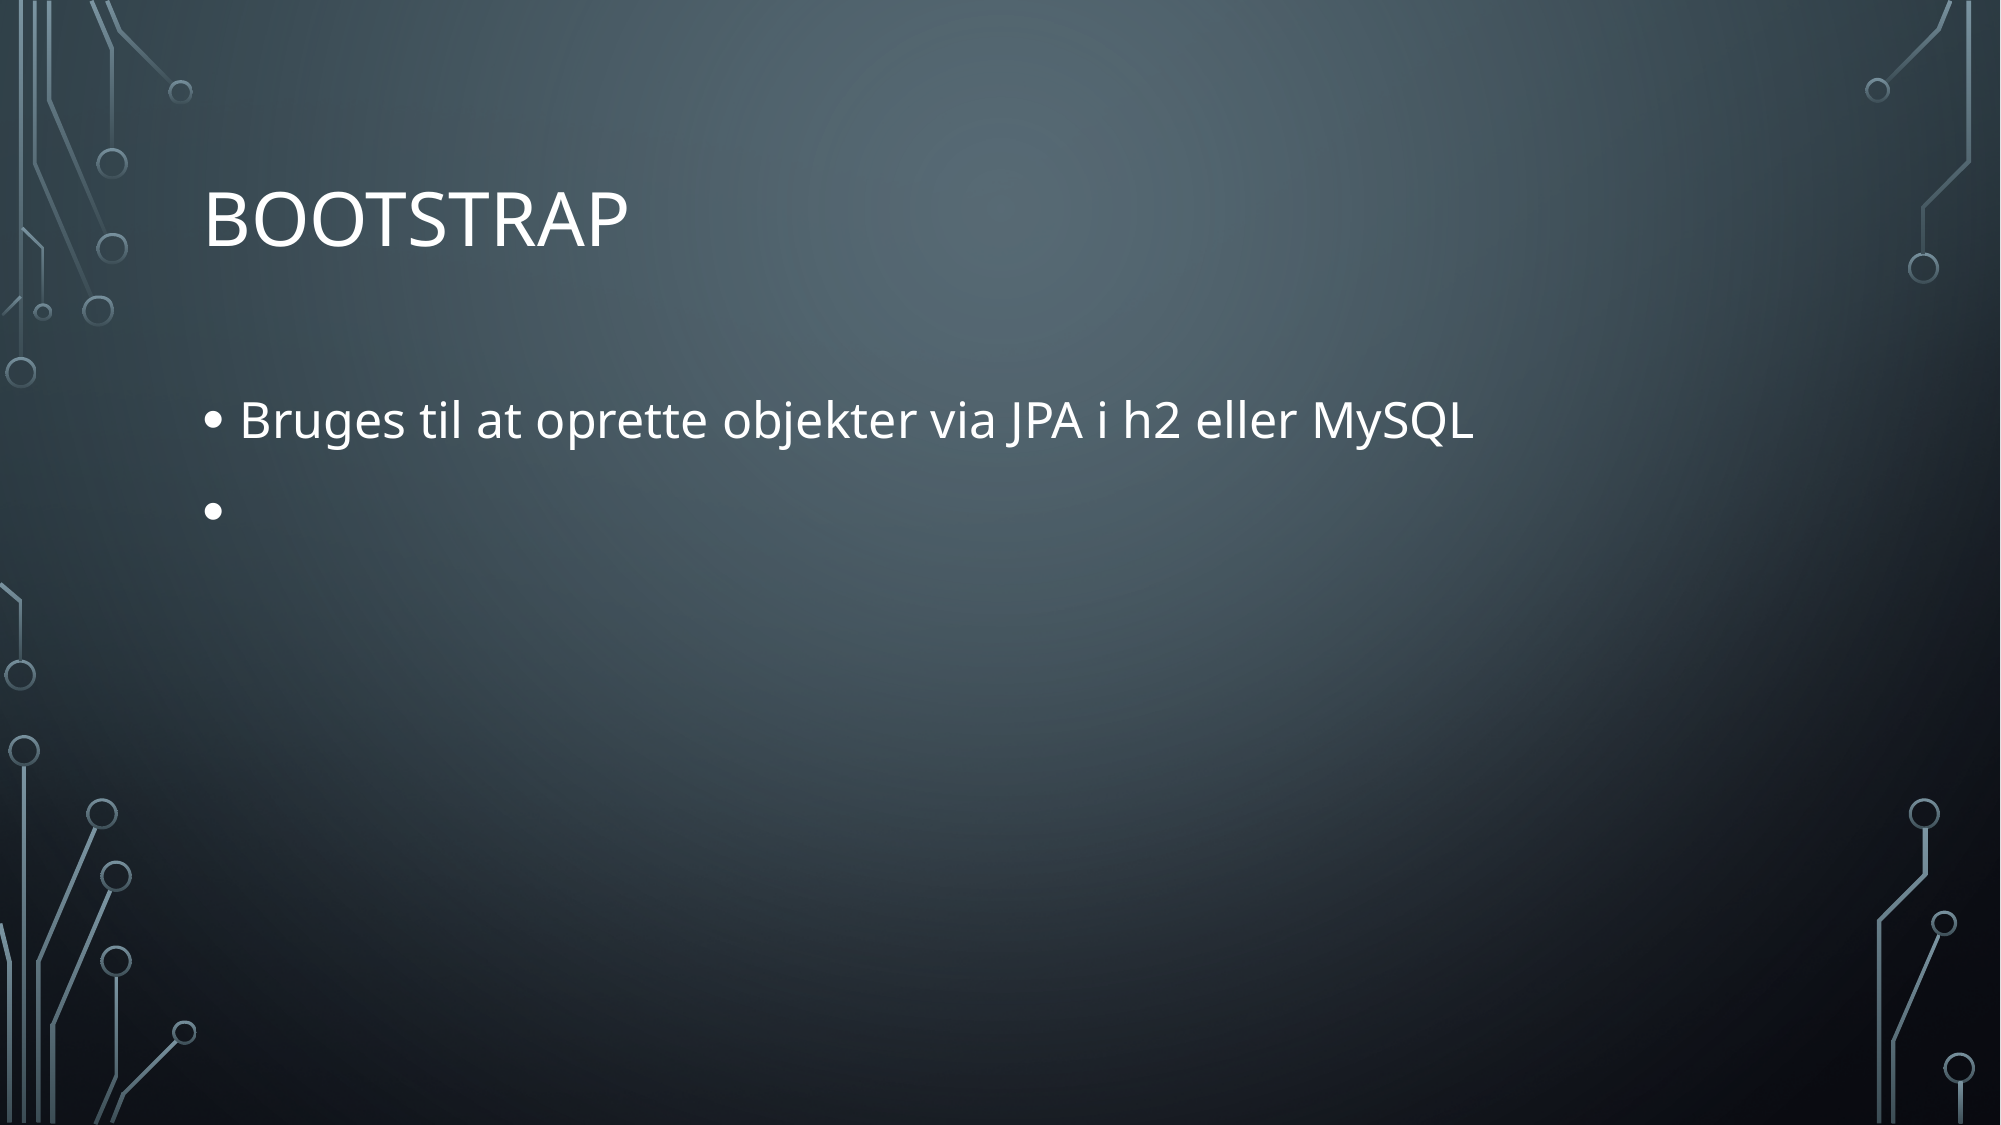

# bootstrap
Bruges til at oprette objekter via JPA i h2 eller MySQL